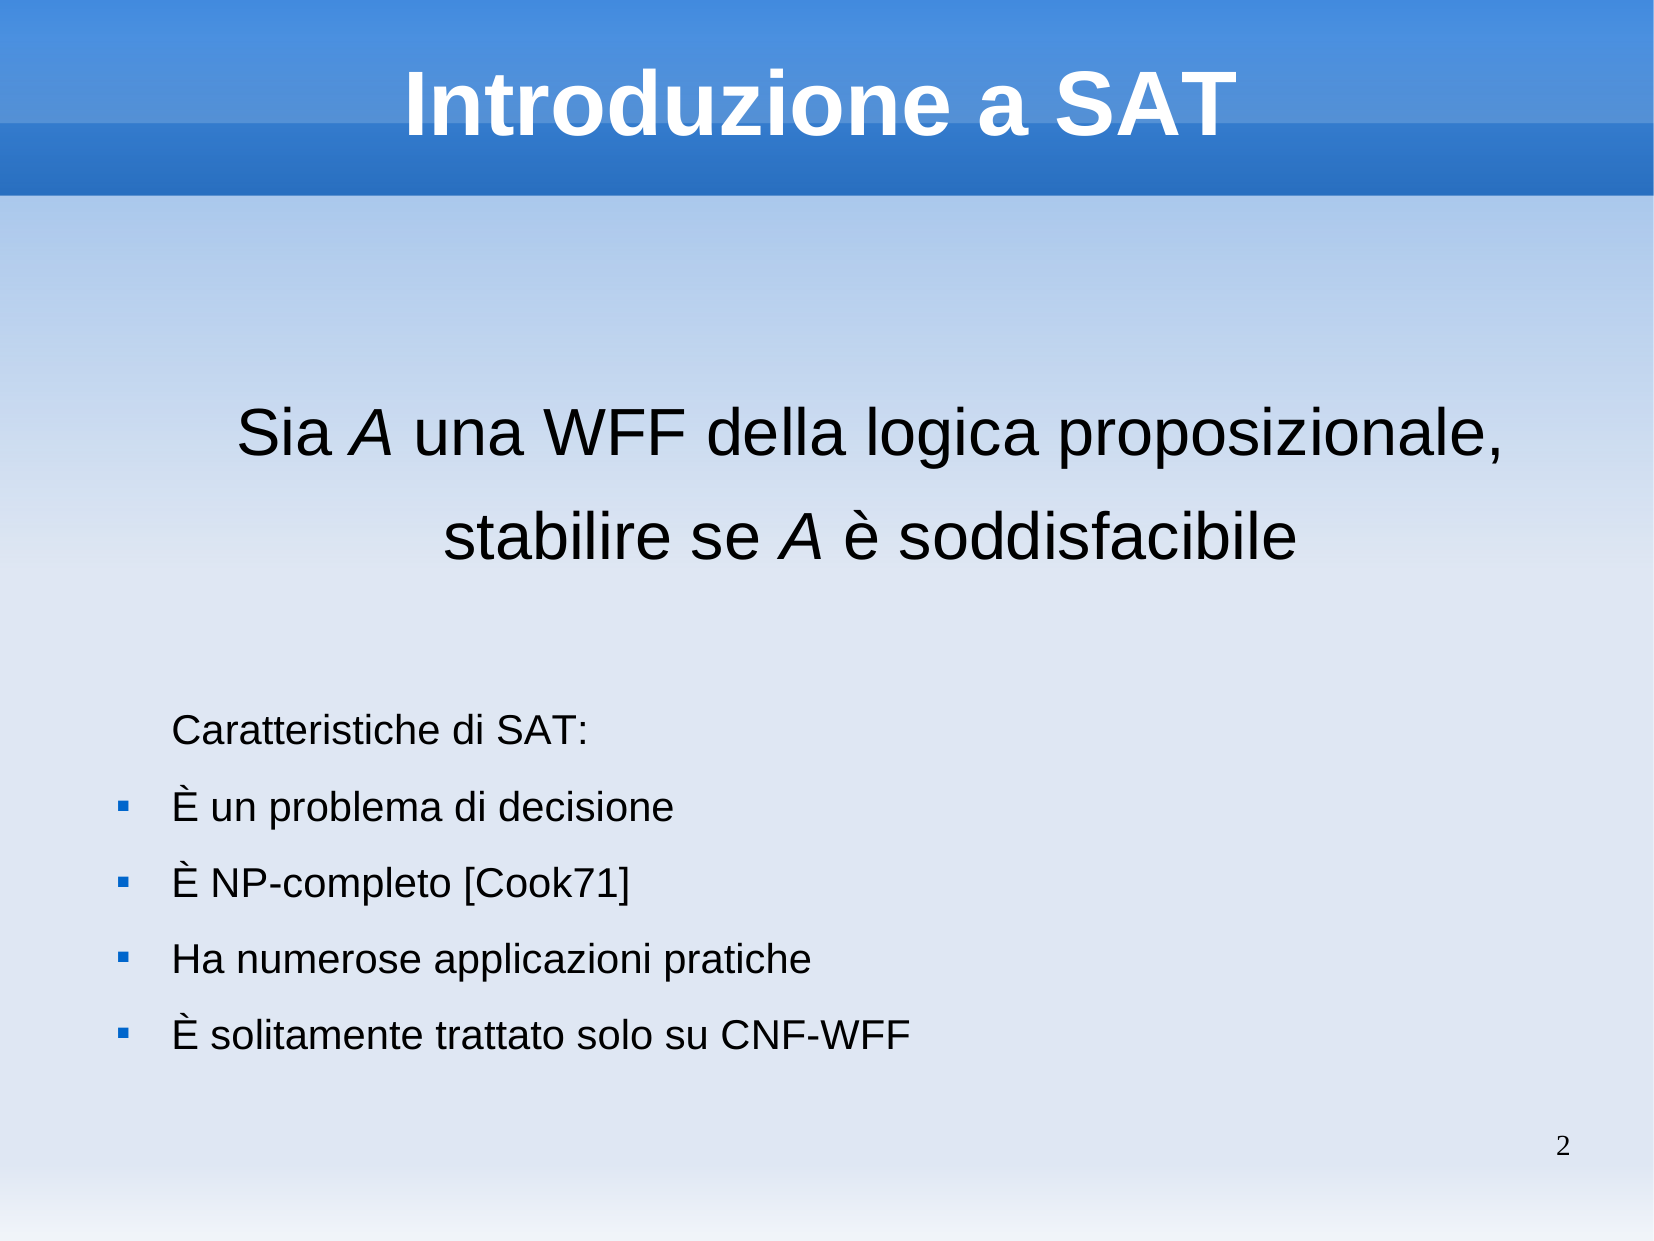

# Introduzione a SAT
Sia A una WFF della logica proposizionale,
stabilire se A è soddisfacibile
Caratteristiche di SAT:
È un problema di decisione
È NP-completo [Cook71]
Ha numerose applicazioni pratiche
È solitamente trattato solo su CNF-WFF
2